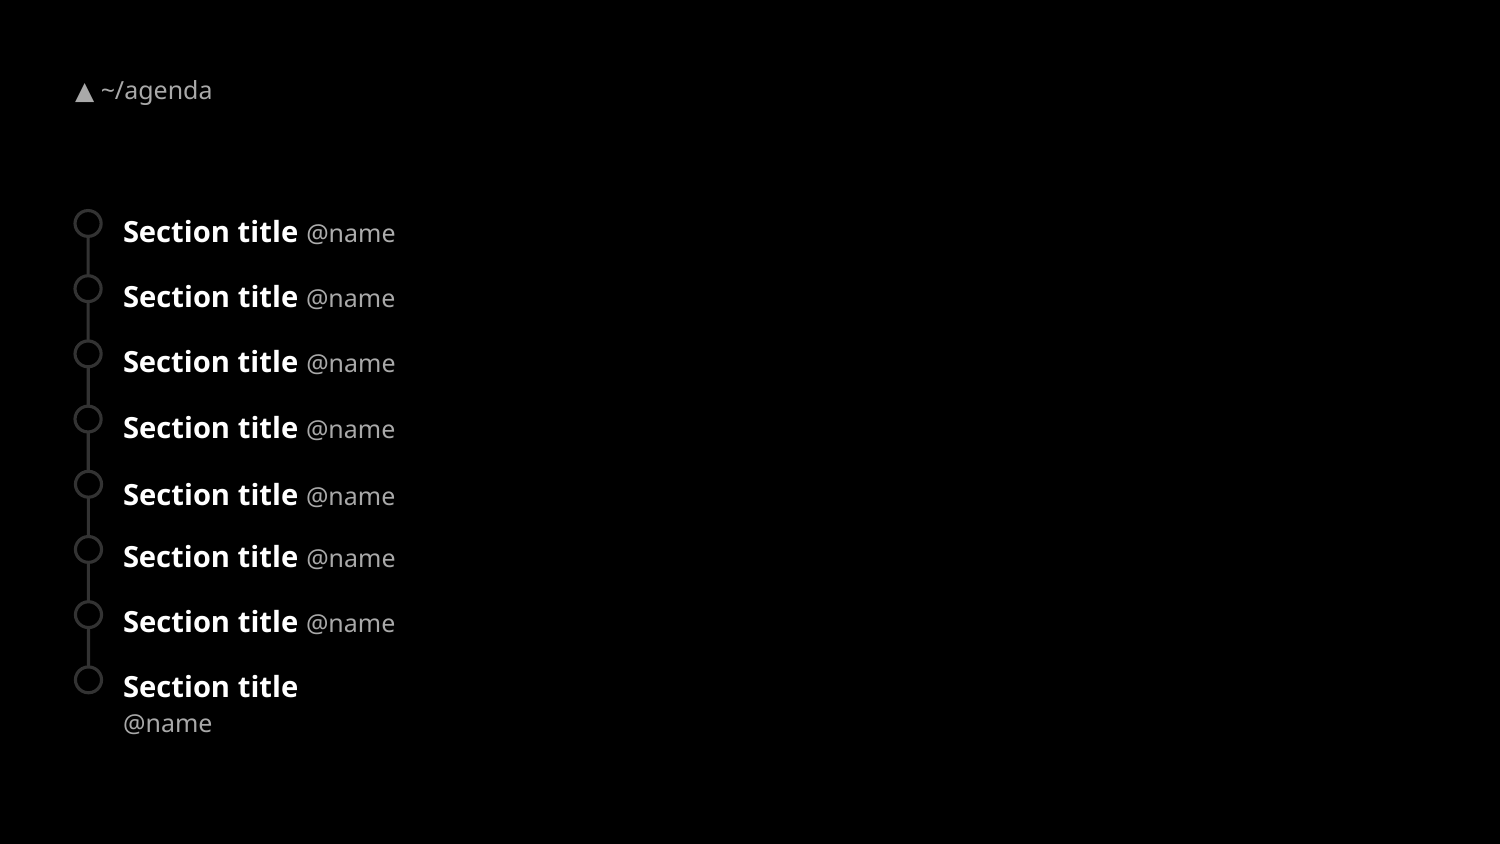

▲ ~/agenda
Section title @name
Section title @name
Section title @name
Section title @name
Section title @name
Section title @name
Section title @name
Section title @name